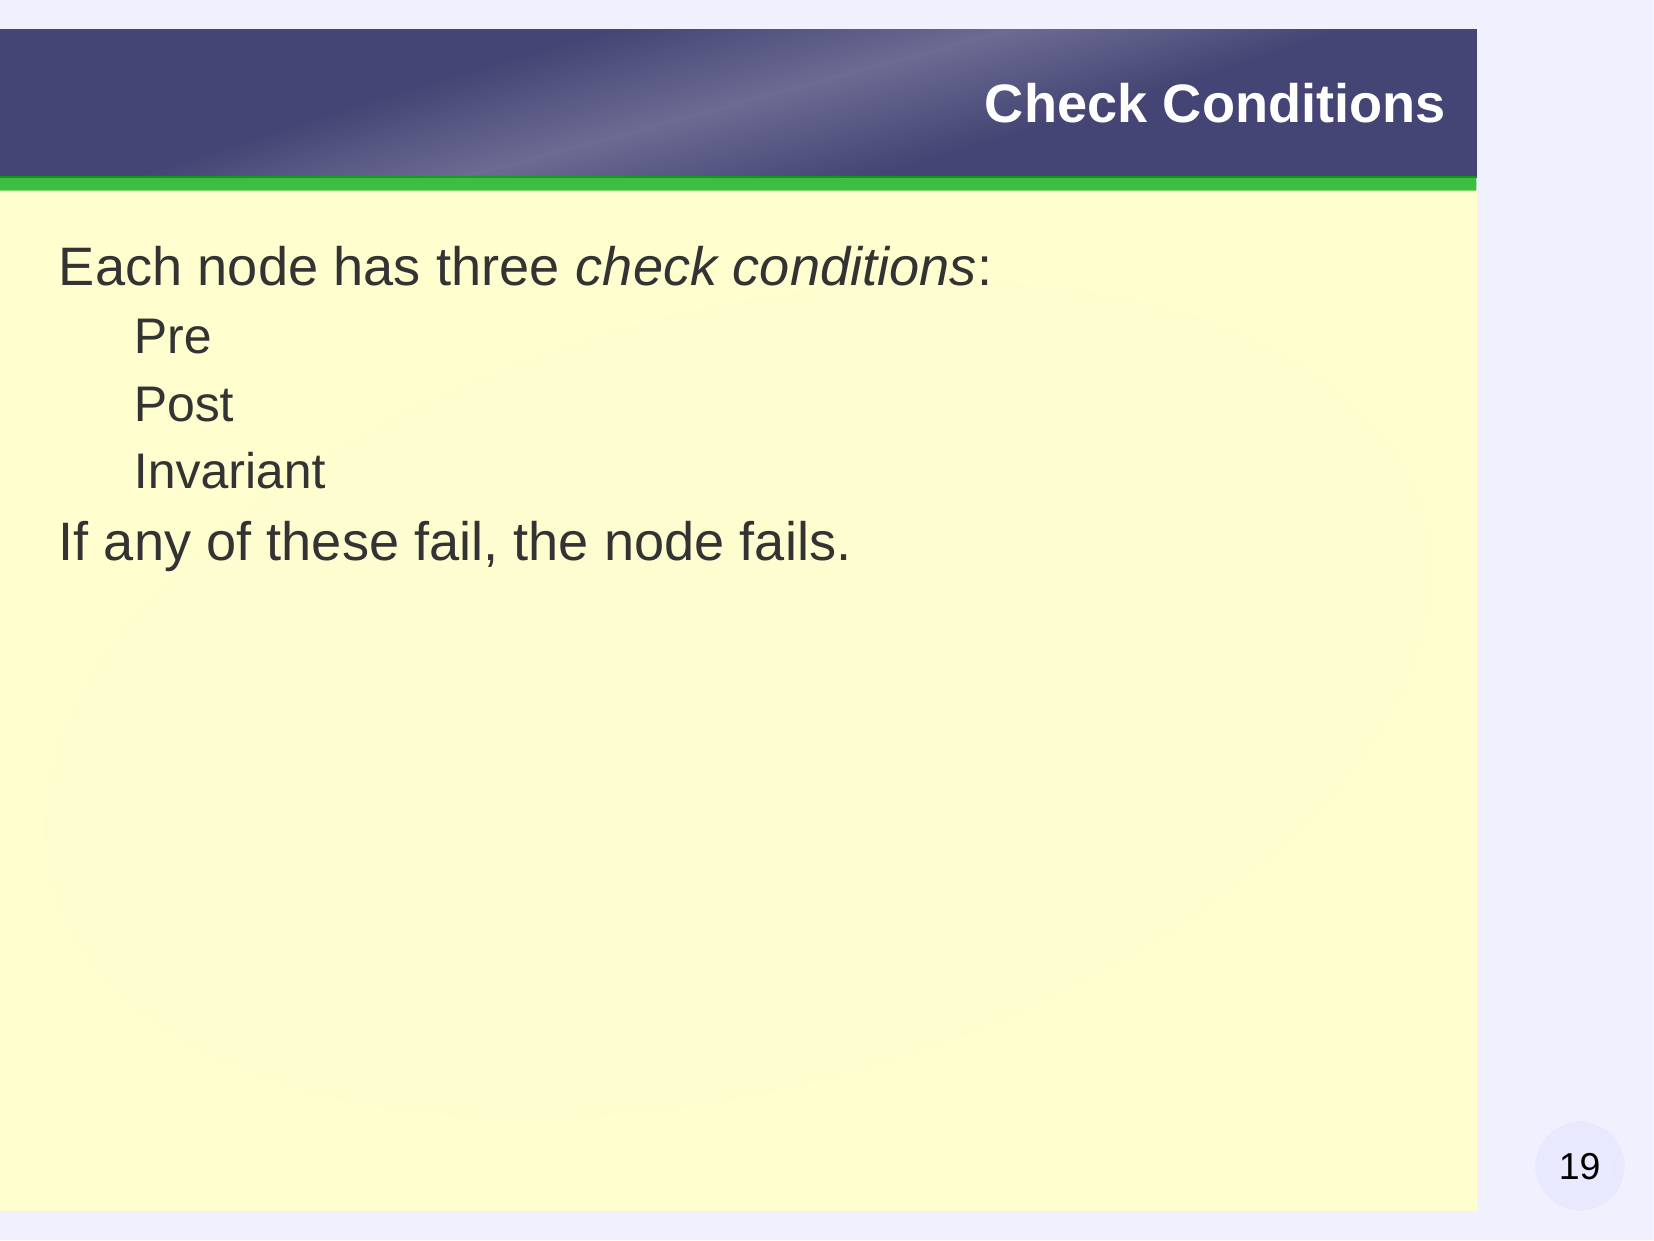

# Check Conditions
Each node has three check conditions:
Pre
Post
Invariant
If any of these fail, the node fails.